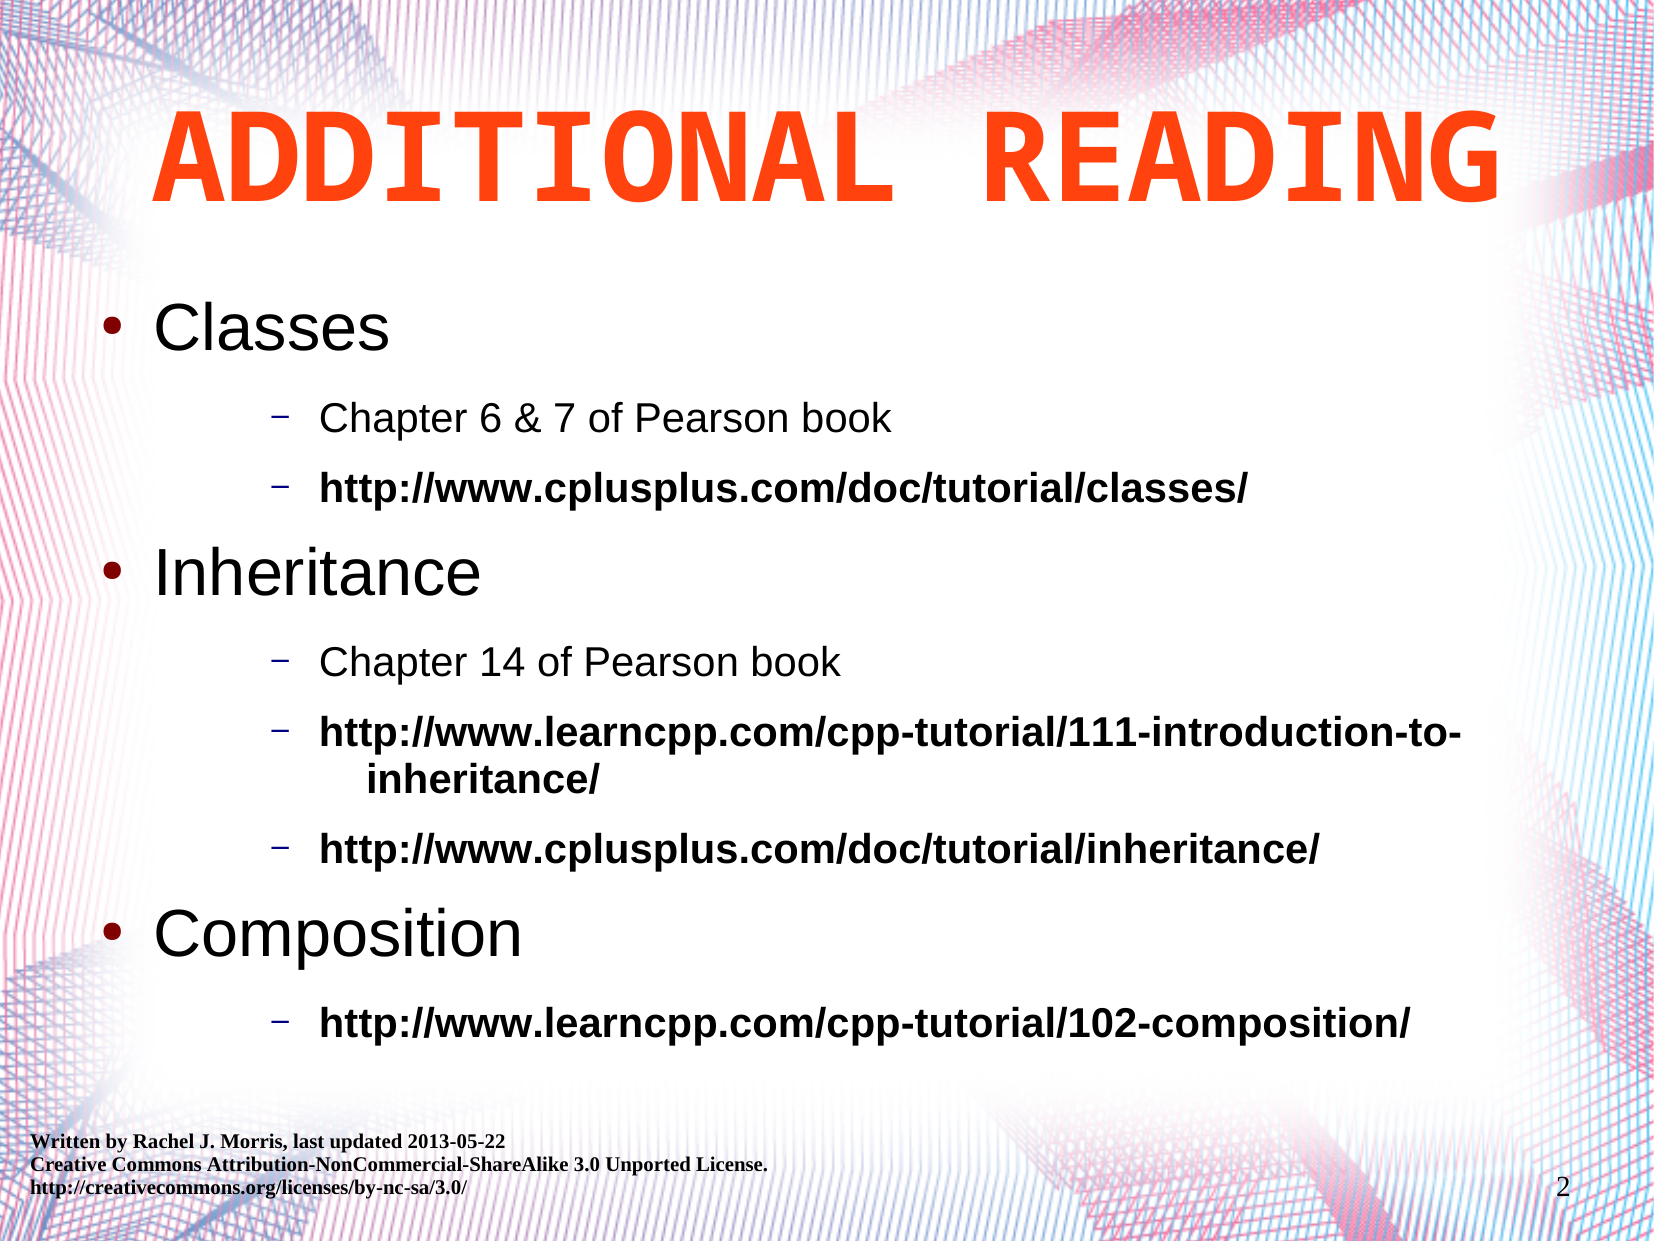

ADDITIONAL READING
# Classes
Chapter 6 & 7 of Pearson book
http://www.cplusplus.com/doc/tutorial/classes/
Inheritance
Chapter 14 of Pearson book
http://www.learncpp.com/cpp-tutorial/111-introduction-to-inheritance/
http://www.cplusplus.com/doc/tutorial/inheritance/
Composition
http://www.learncpp.com/cpp-tutorial/102-composition/
2